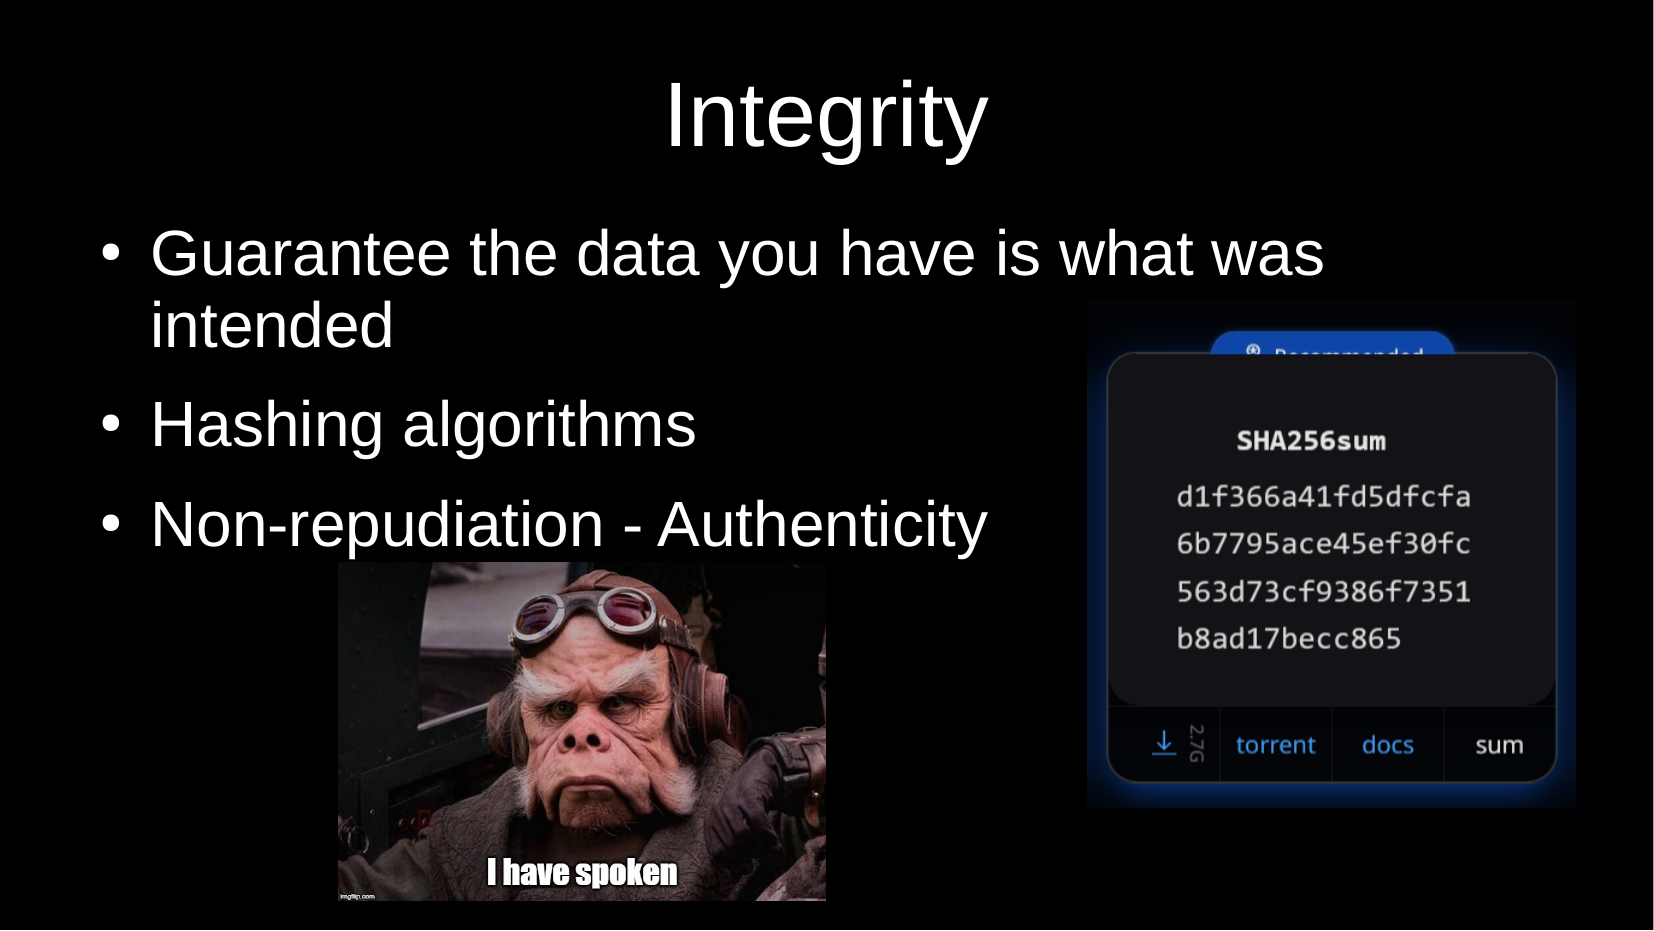

# Integrity
Guarantee the data you have is what was intended
Hashing algorithms
Non-repudiation - Authenticity